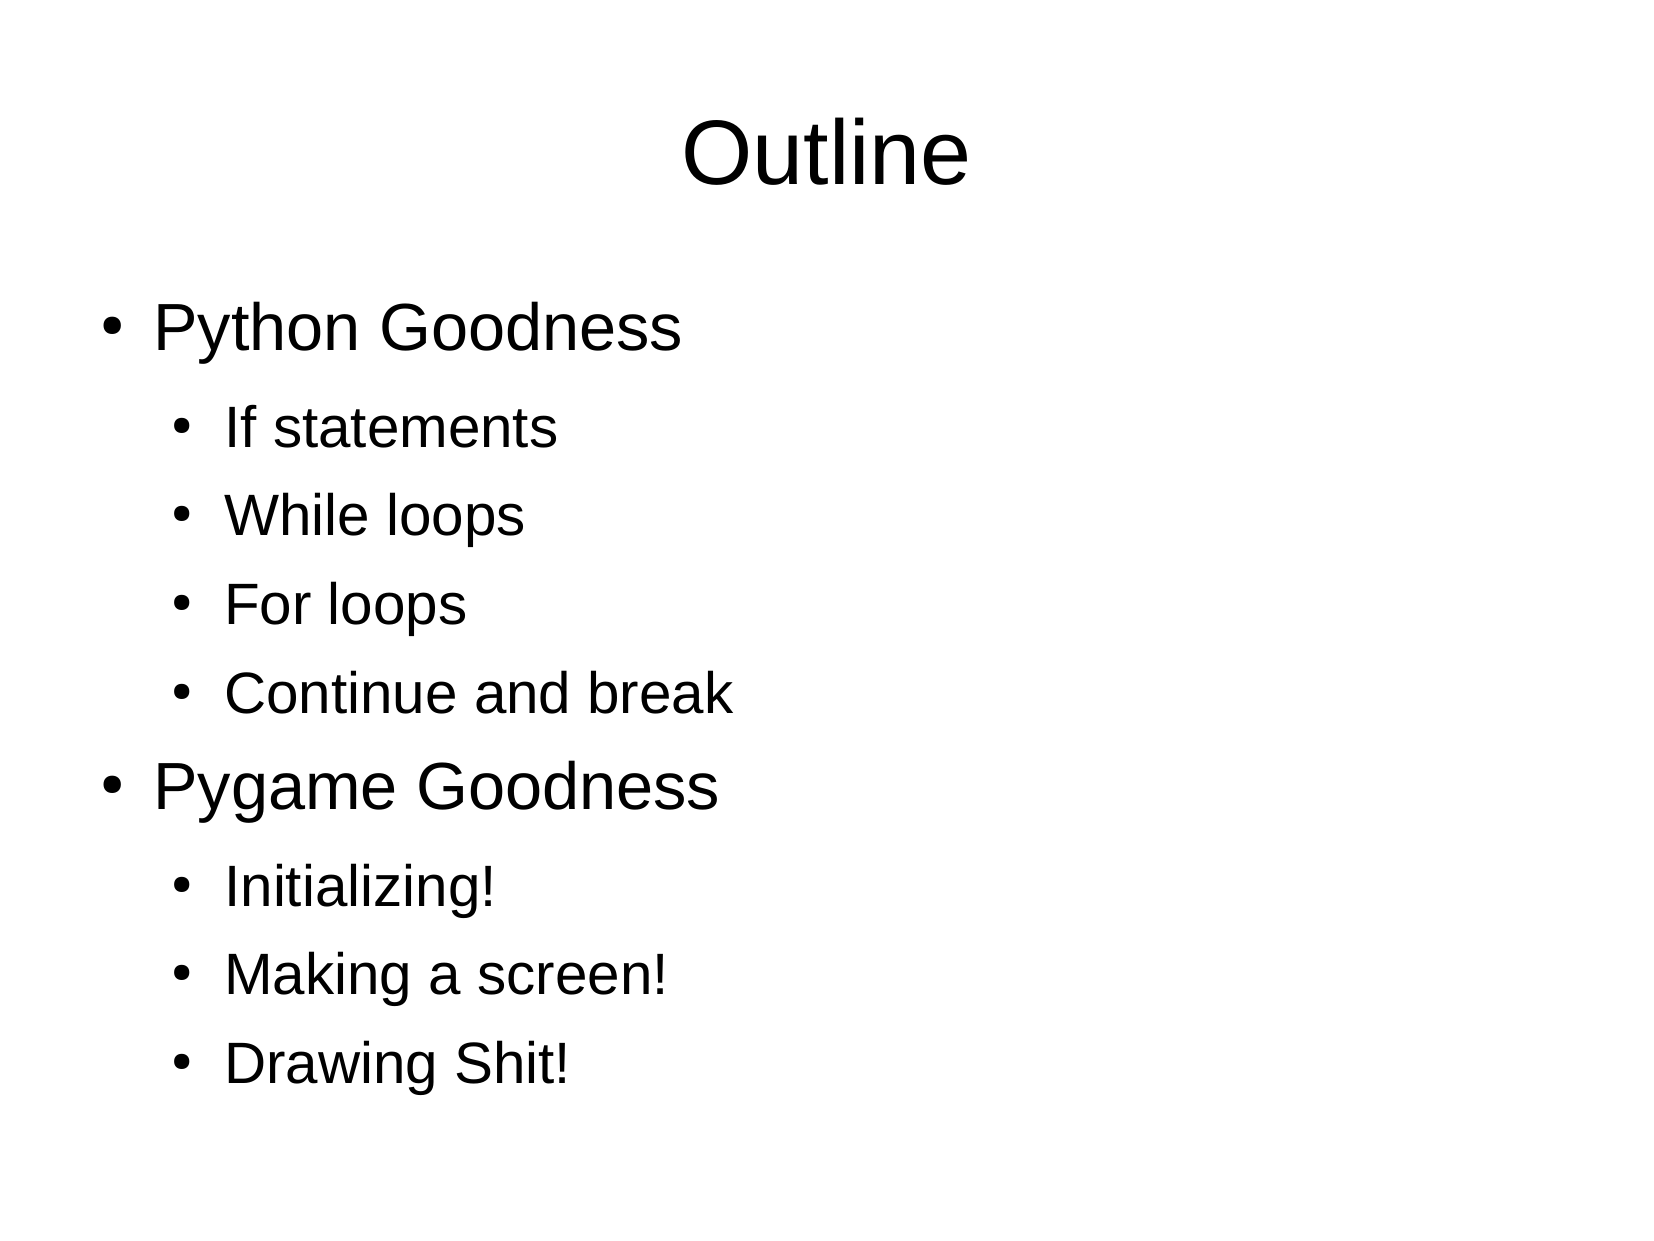

# Outline
Python Goodness
If statements
While loops
For loops
Continue and break
Pygame Goodness
Initializing!
Making a screen!
Drawing Shit!